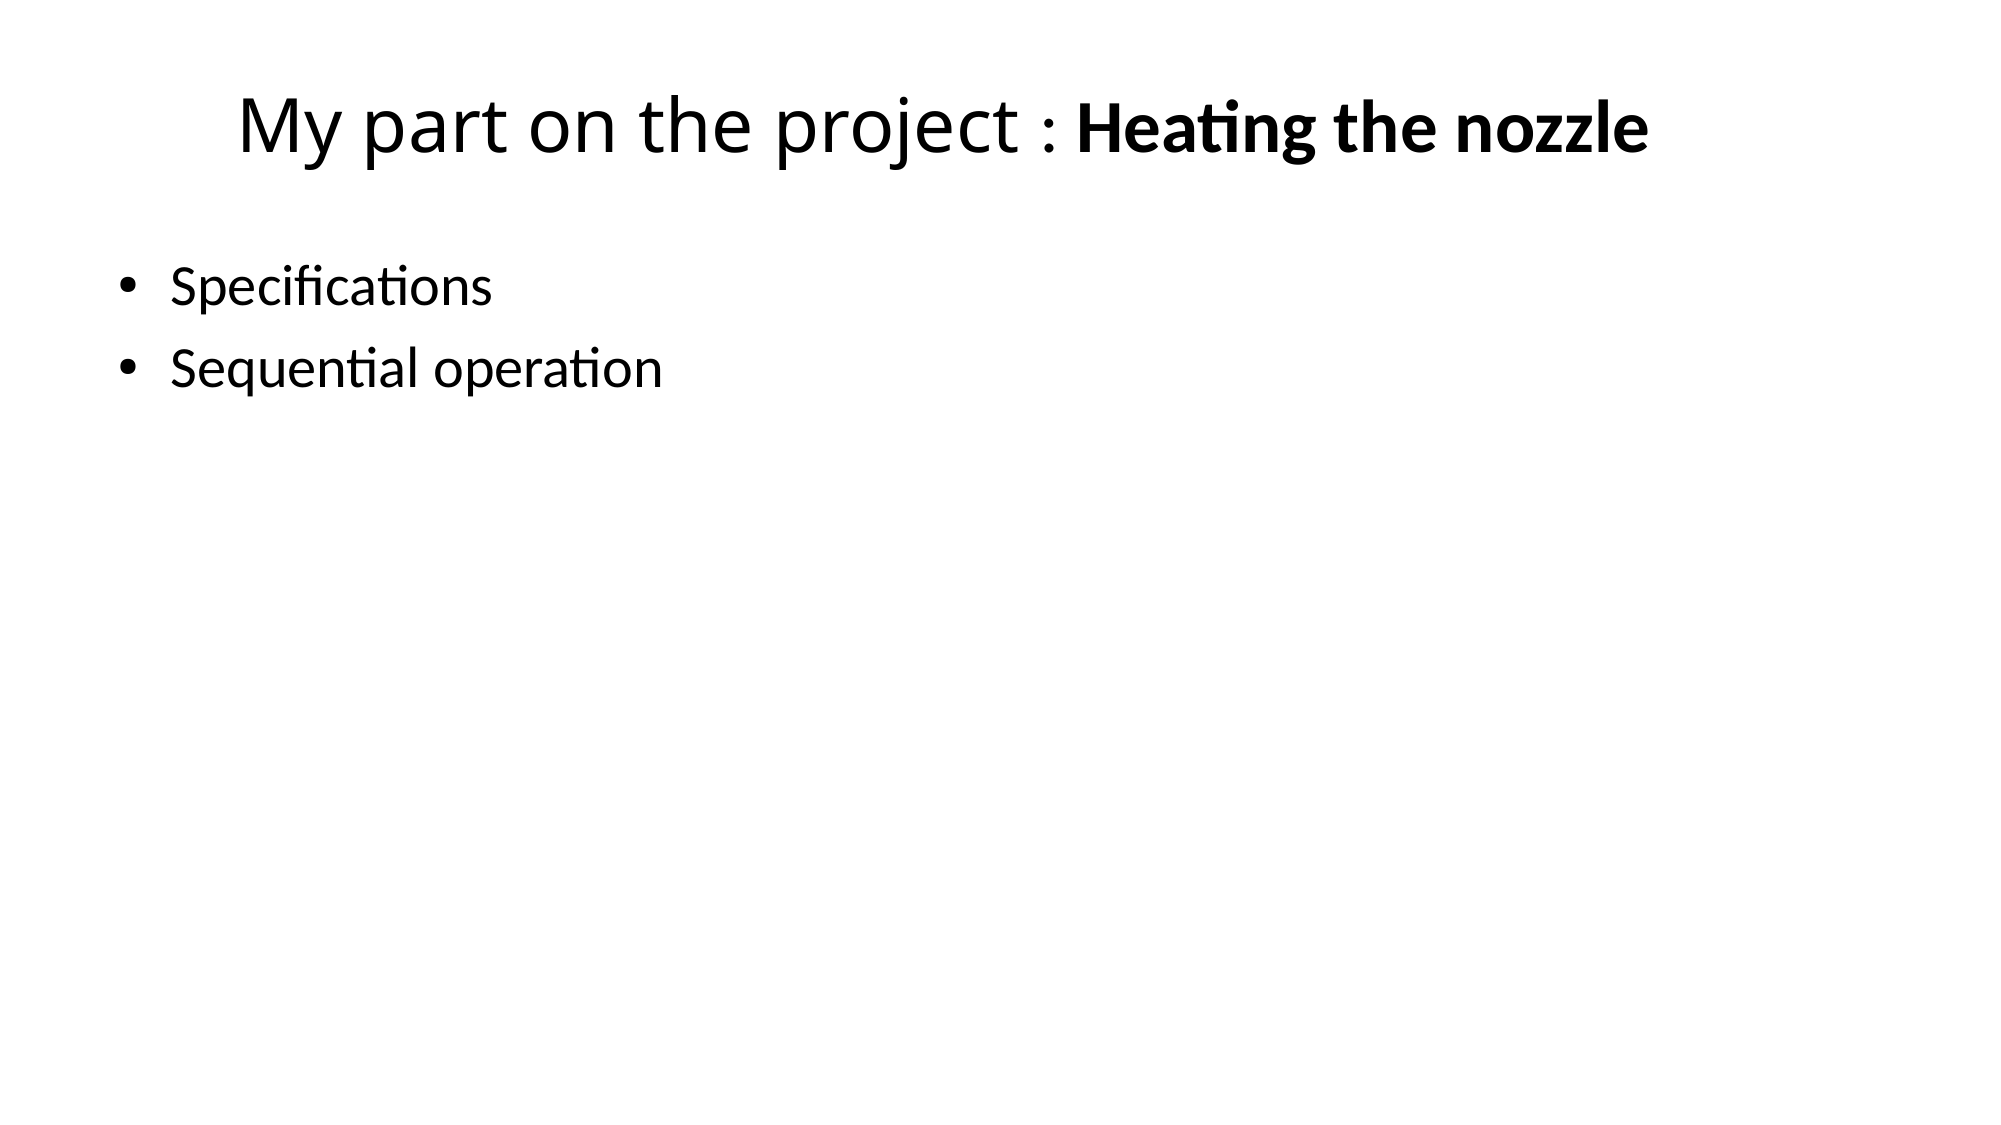

# My part on the project : Heating the nozzle
Specifications
Sequential operation